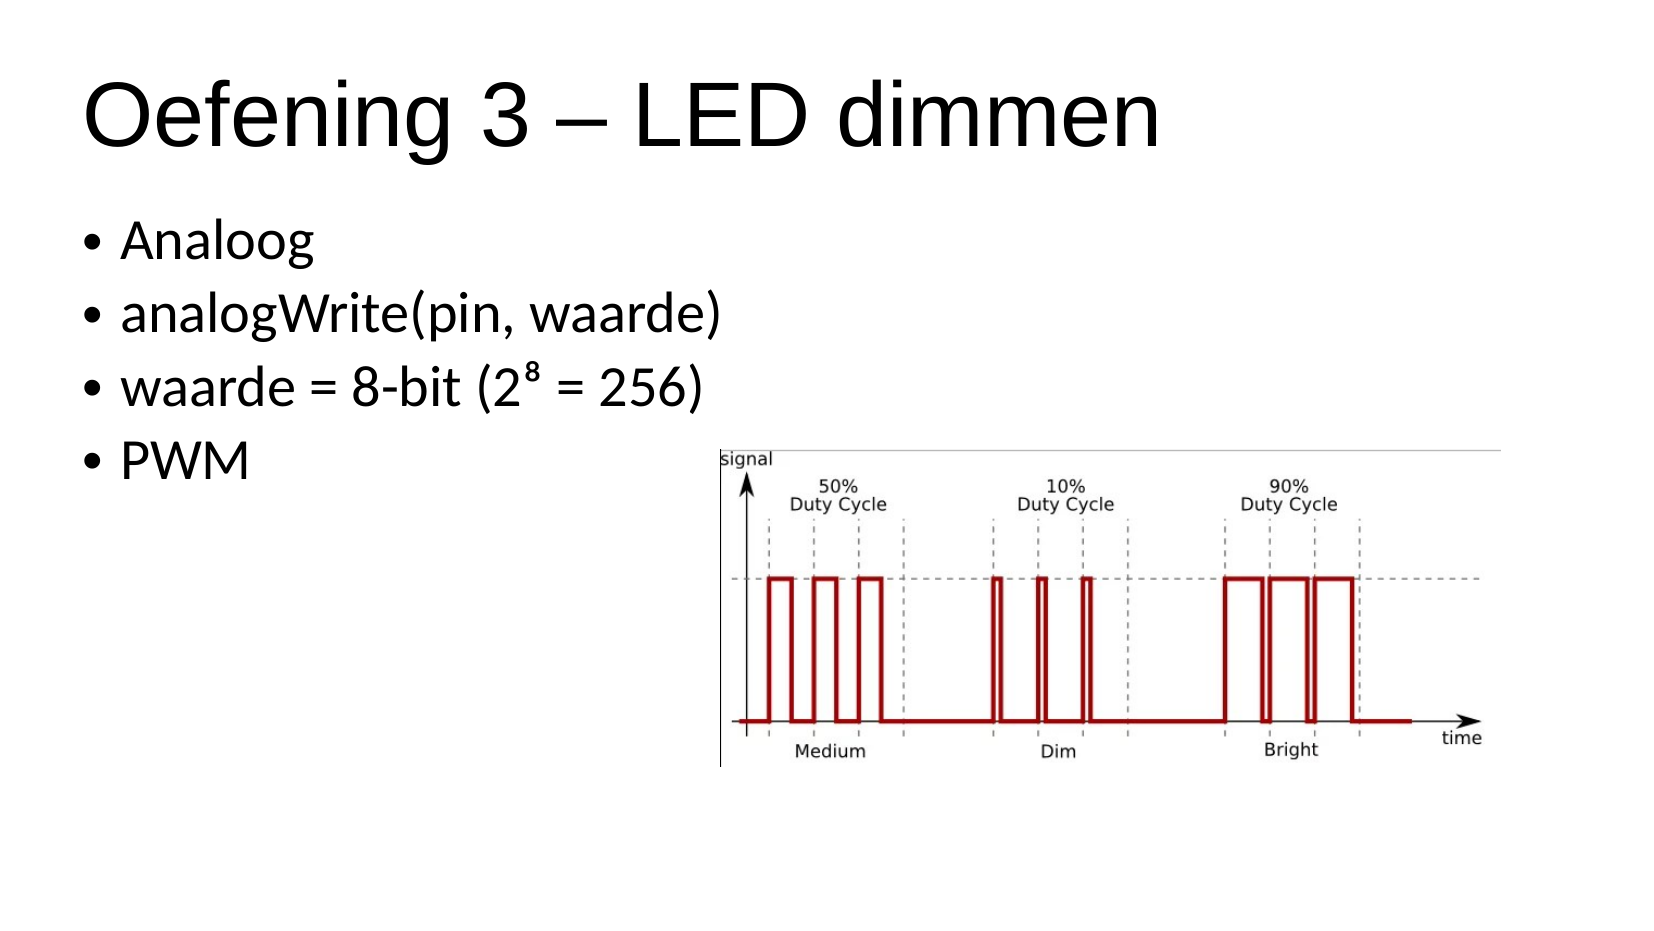

# Oefening 3 – LED dimmen
Analoog
analogWrite(pin, waarde)
waarde = 8-bit (2⁸ = 256)
PWM